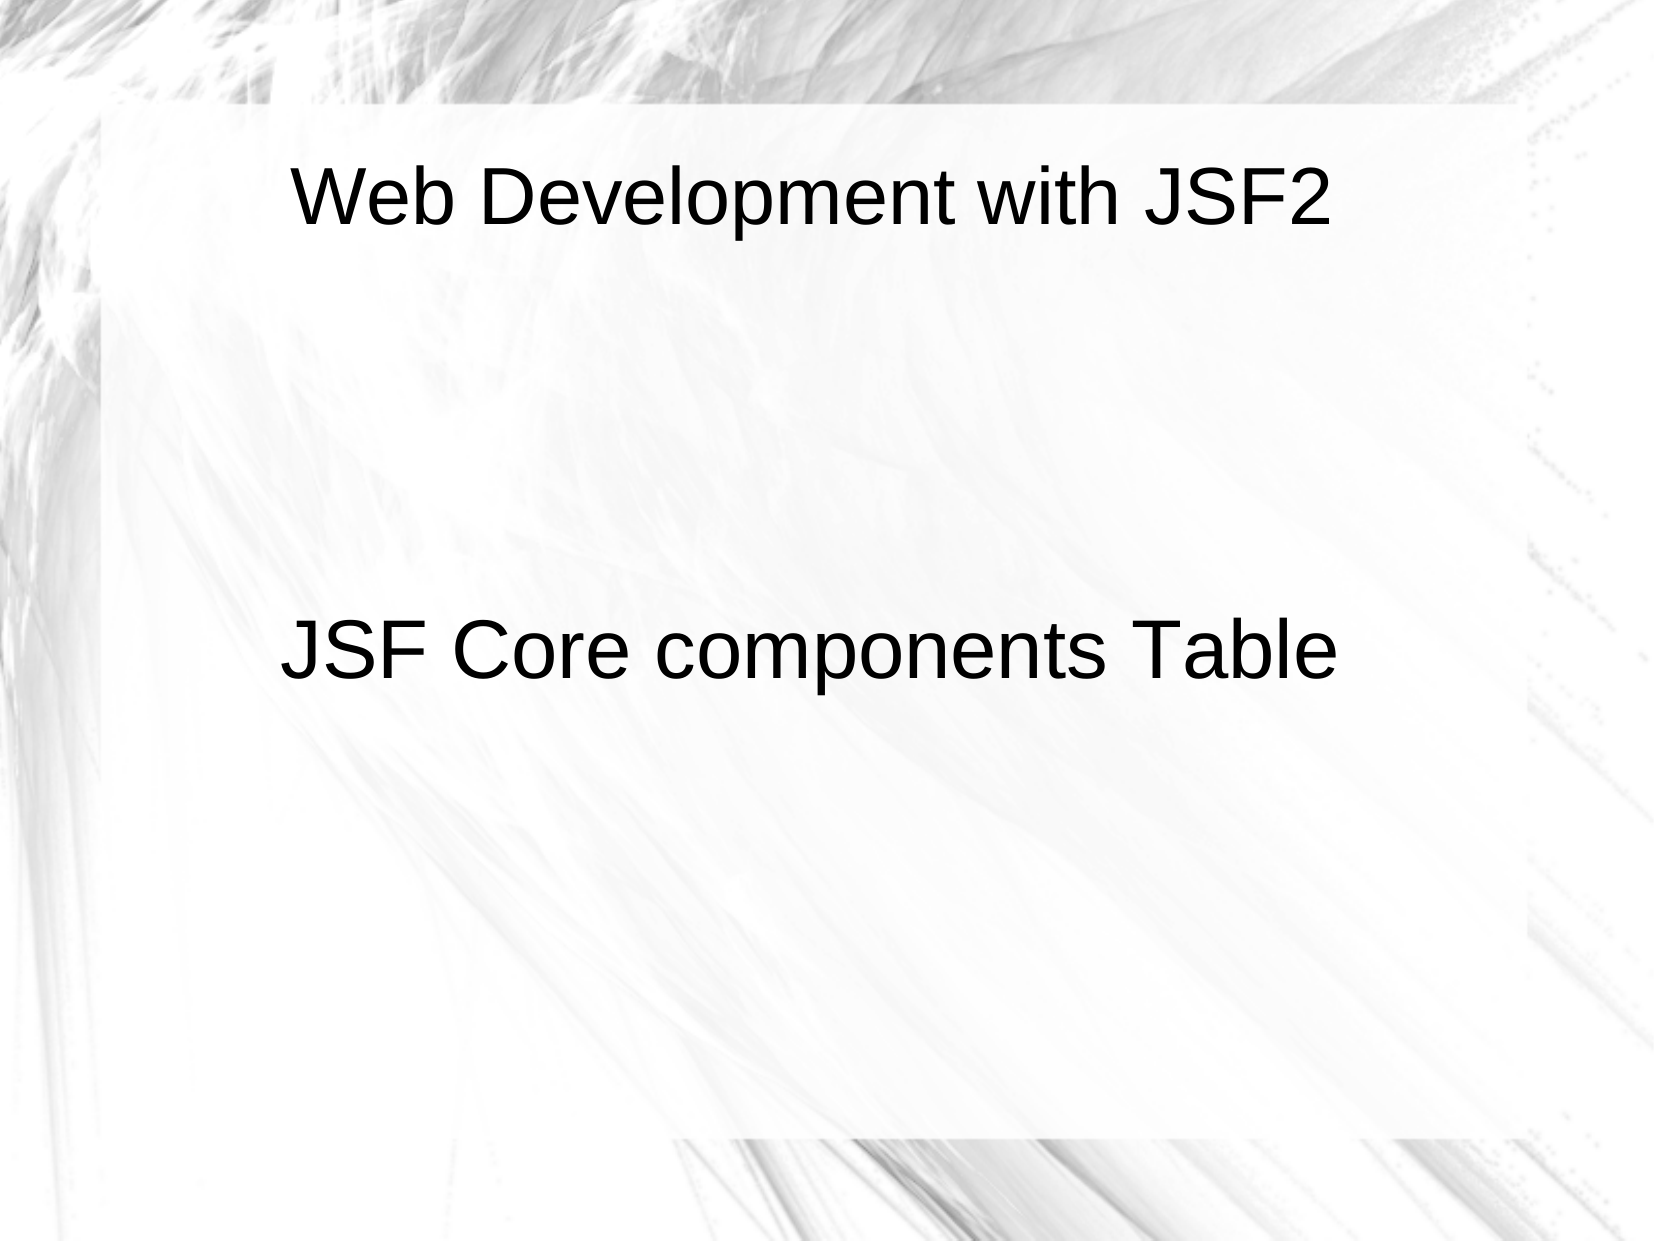

# Web Development with JSF2
JSF Core components Table